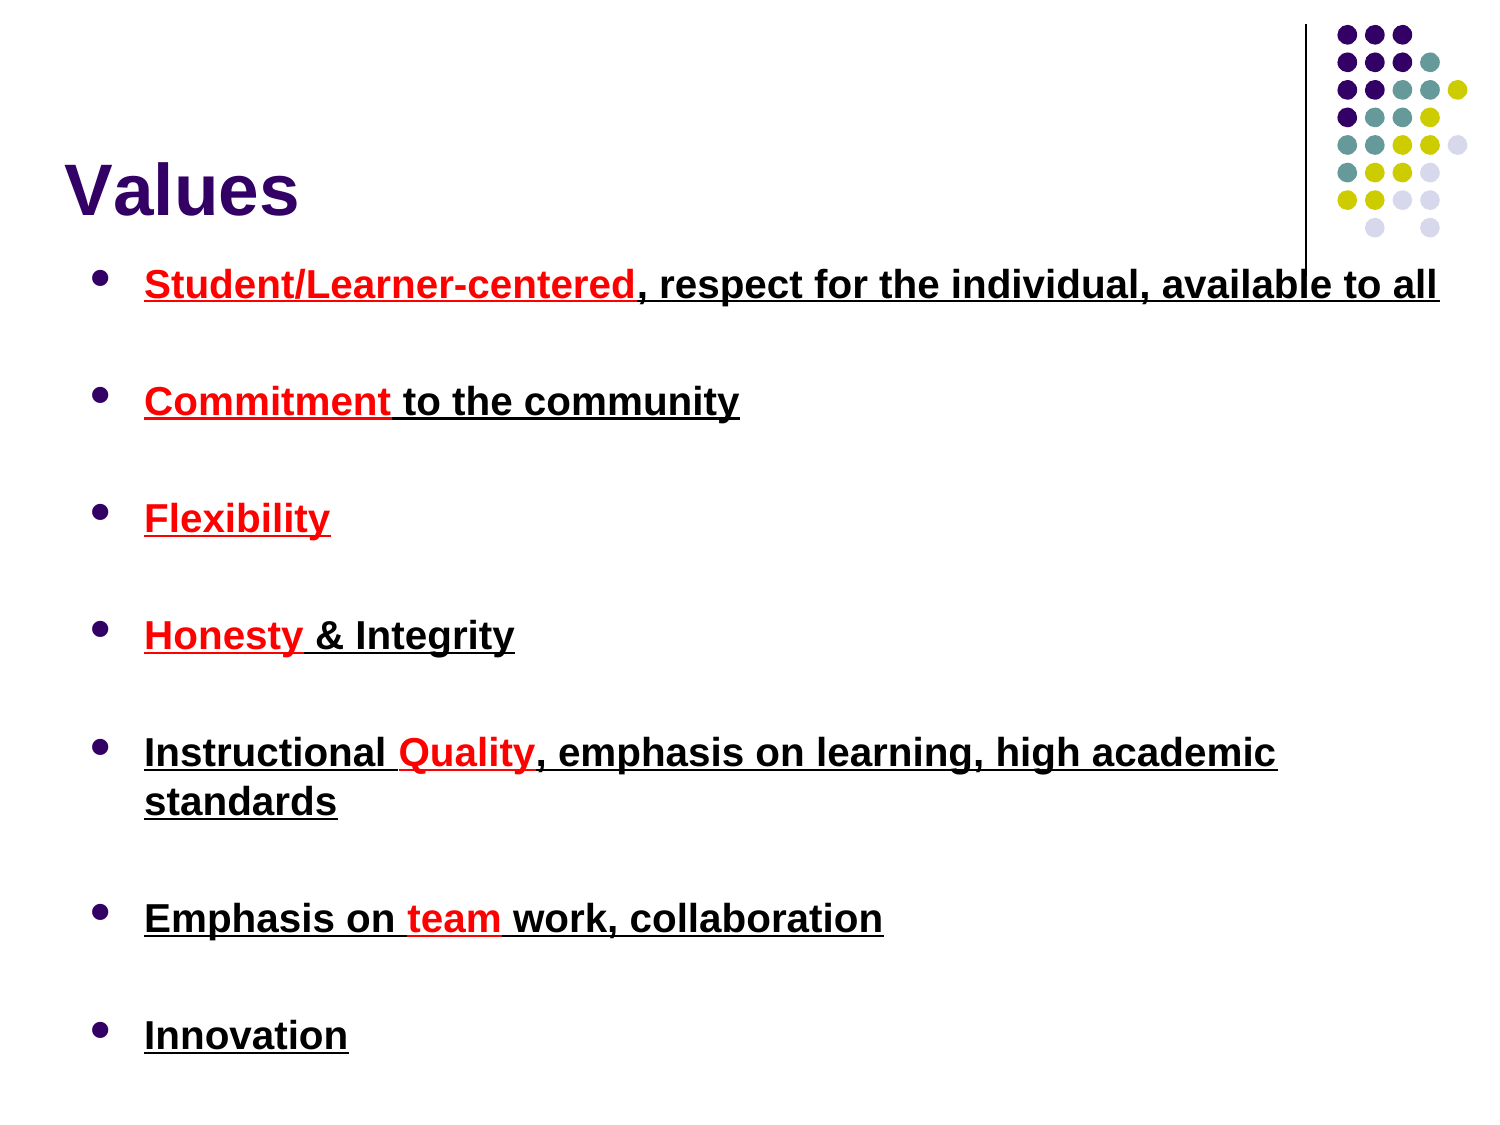

# Values
Student/Learner-centered, respect for the individual, available to all
Commitment to the community
Flexibility
Honesty & Integrity
Instructional Quality, emphasis on learning, high academic standards
Emphasis on team work, collaboration
Innovation